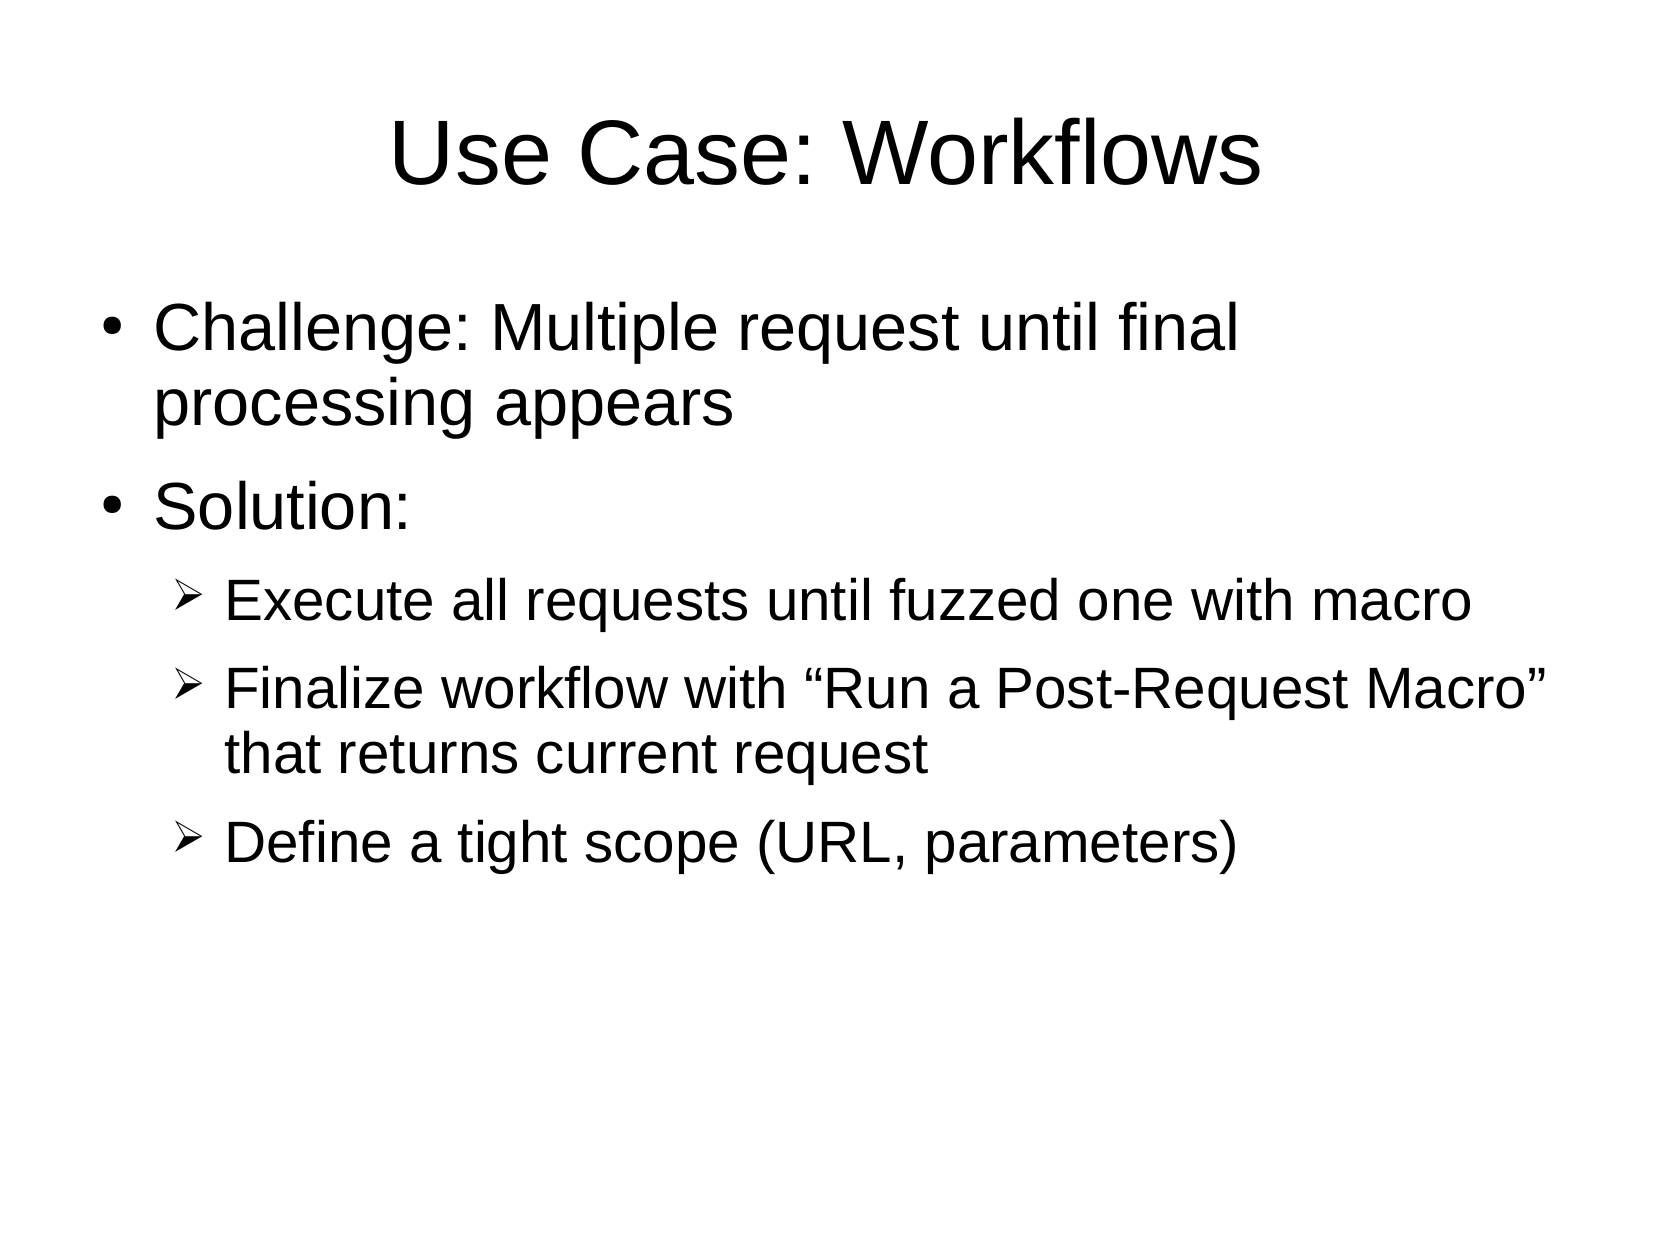

# Use Case: Workflows
Challenge: Multiple request until final processing appears
Solution:
Execute all requests until fuzzed one with macro
Finalize workflow with “Run a Post-Request Macro” that returns current request
Define a tight scope (URL, parameters)